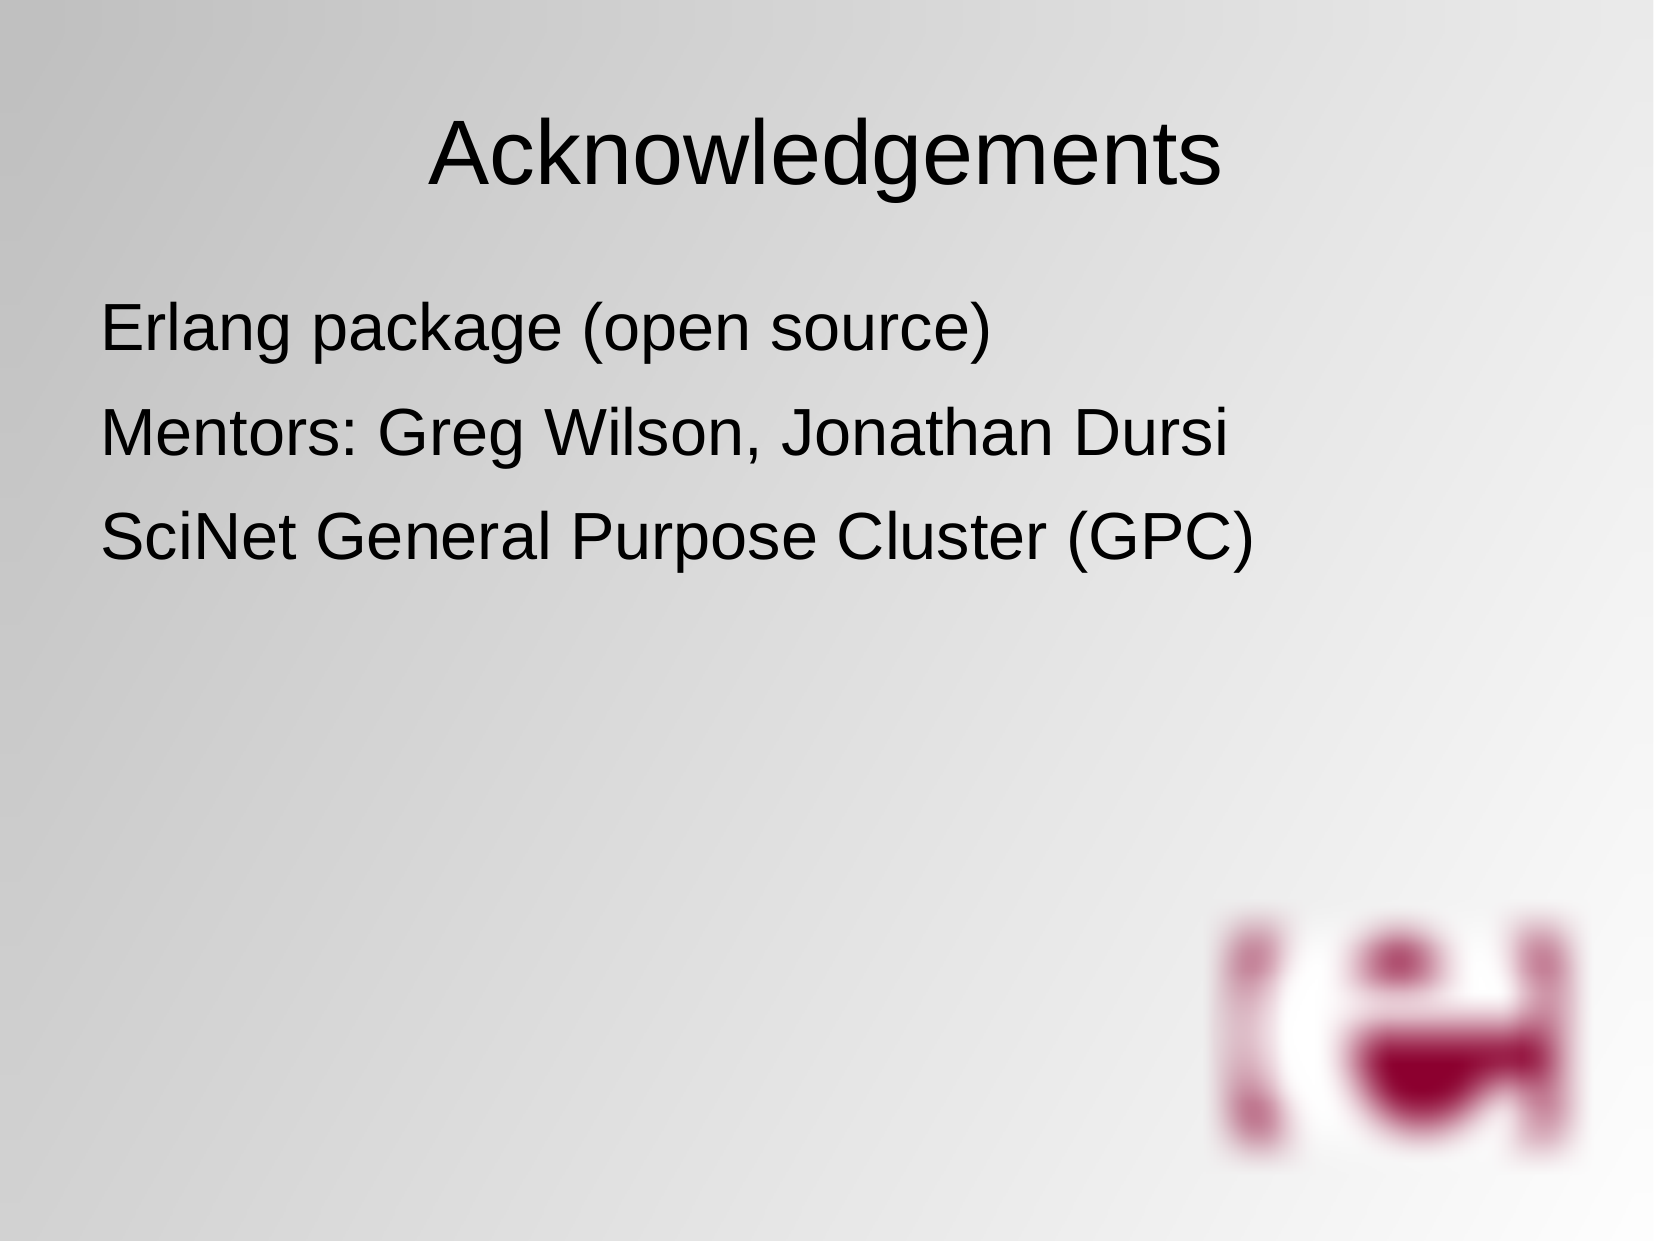

# Acknowledgements
Erlang package (open source)
Mentors: Greg Wilson, Jonathan Dursi
SciNet General Purpose Cluster (GPC)